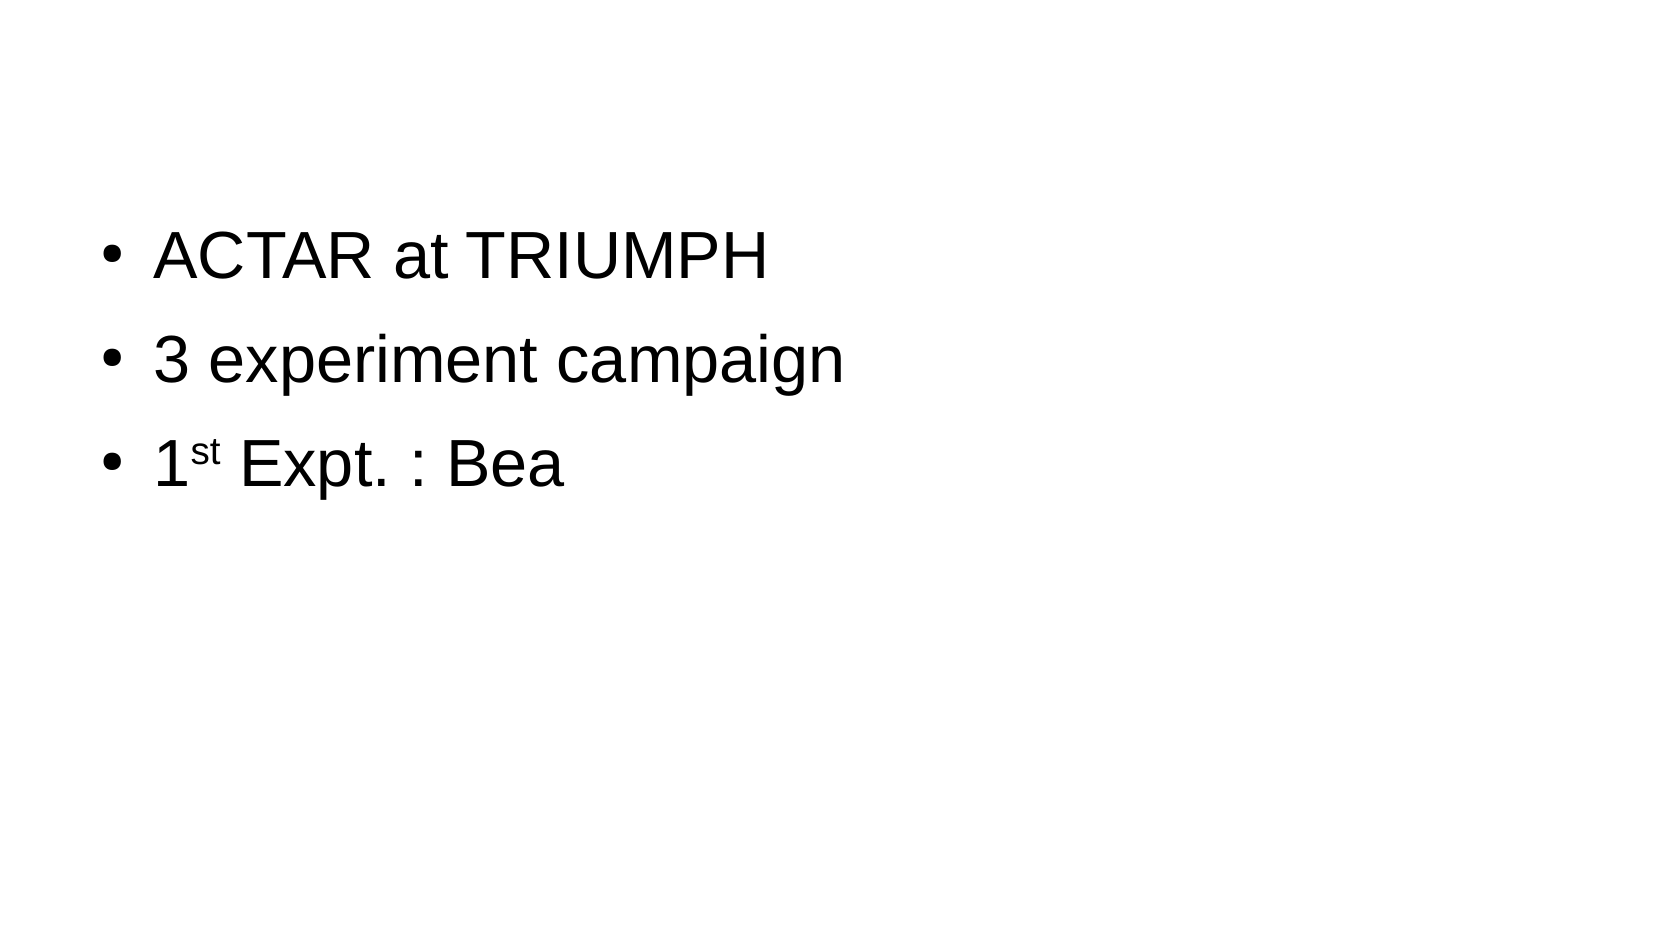

#
ACTAR at TRIUMPH
3 experiment campaign
1st Expt. : Bea